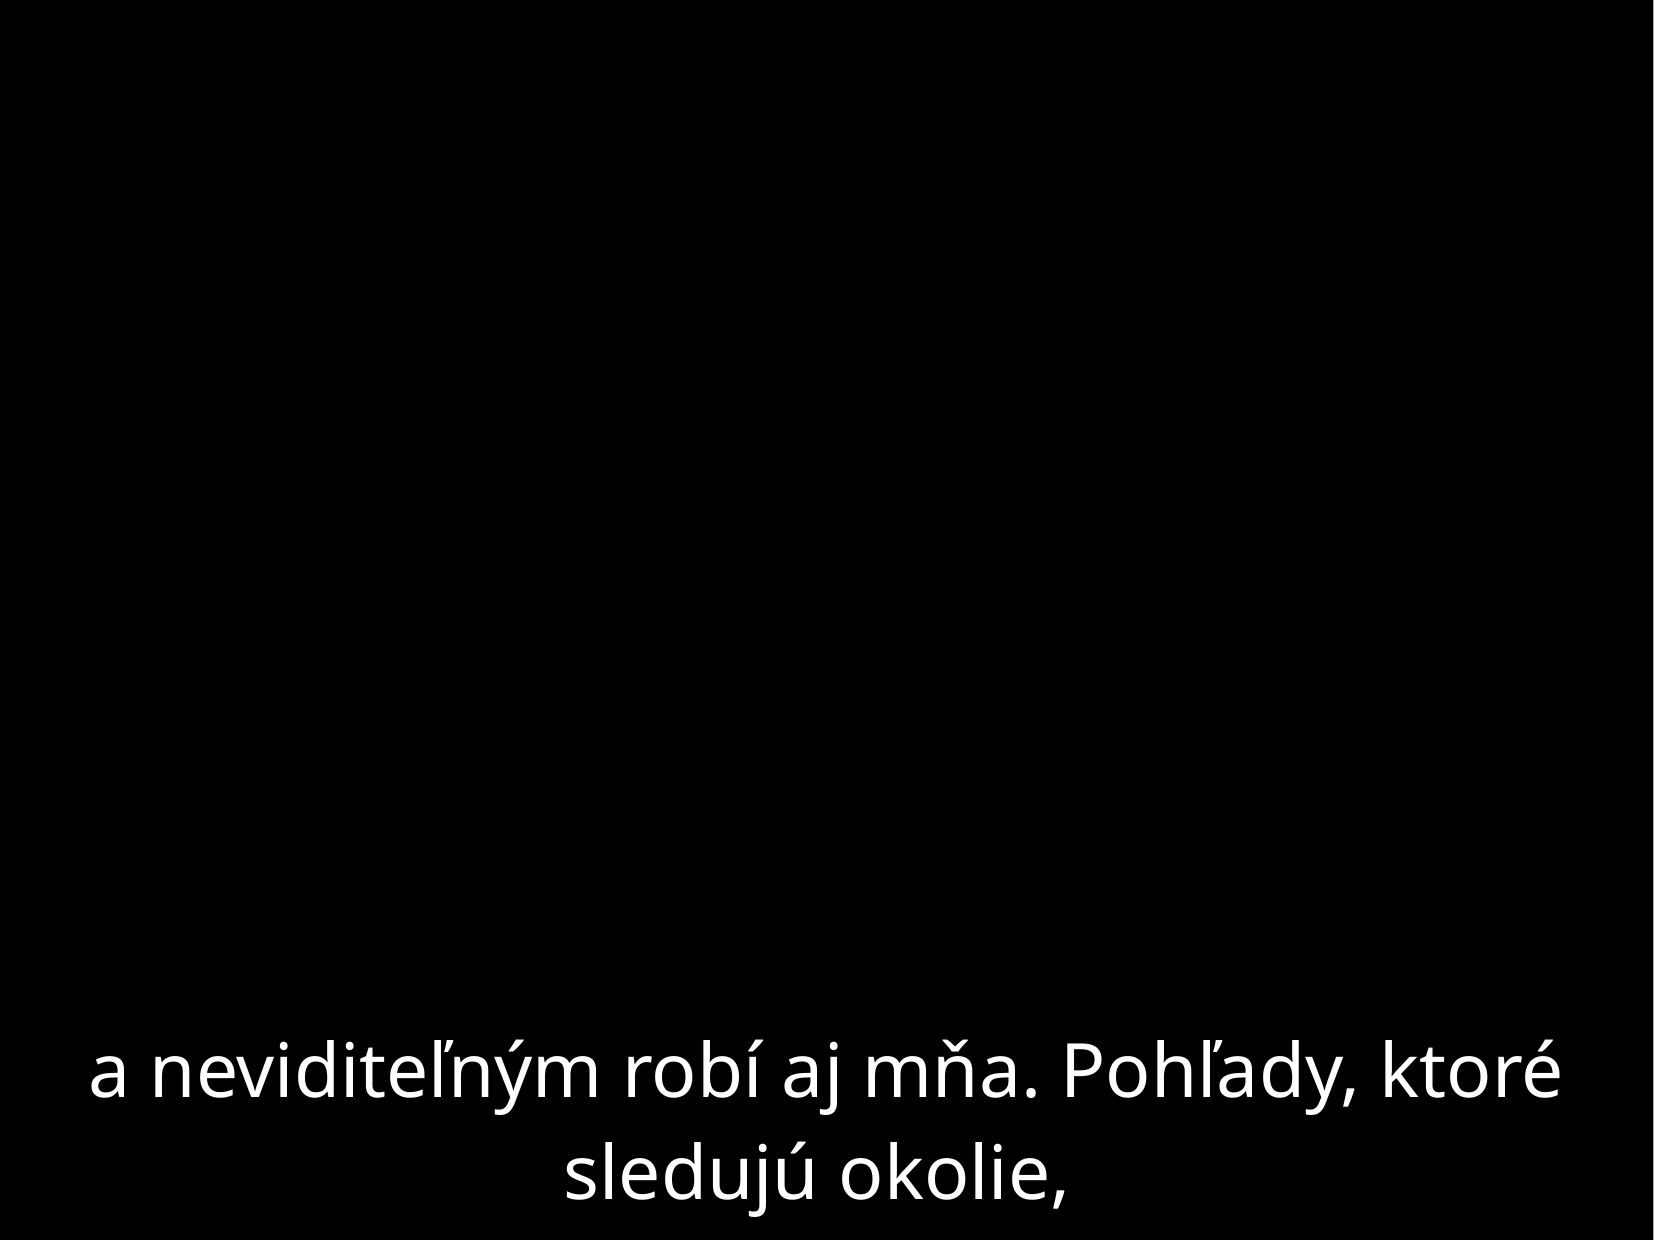

# a neviditeľným robí aj mňa. Pohľady, ktoré sledujú okolie,